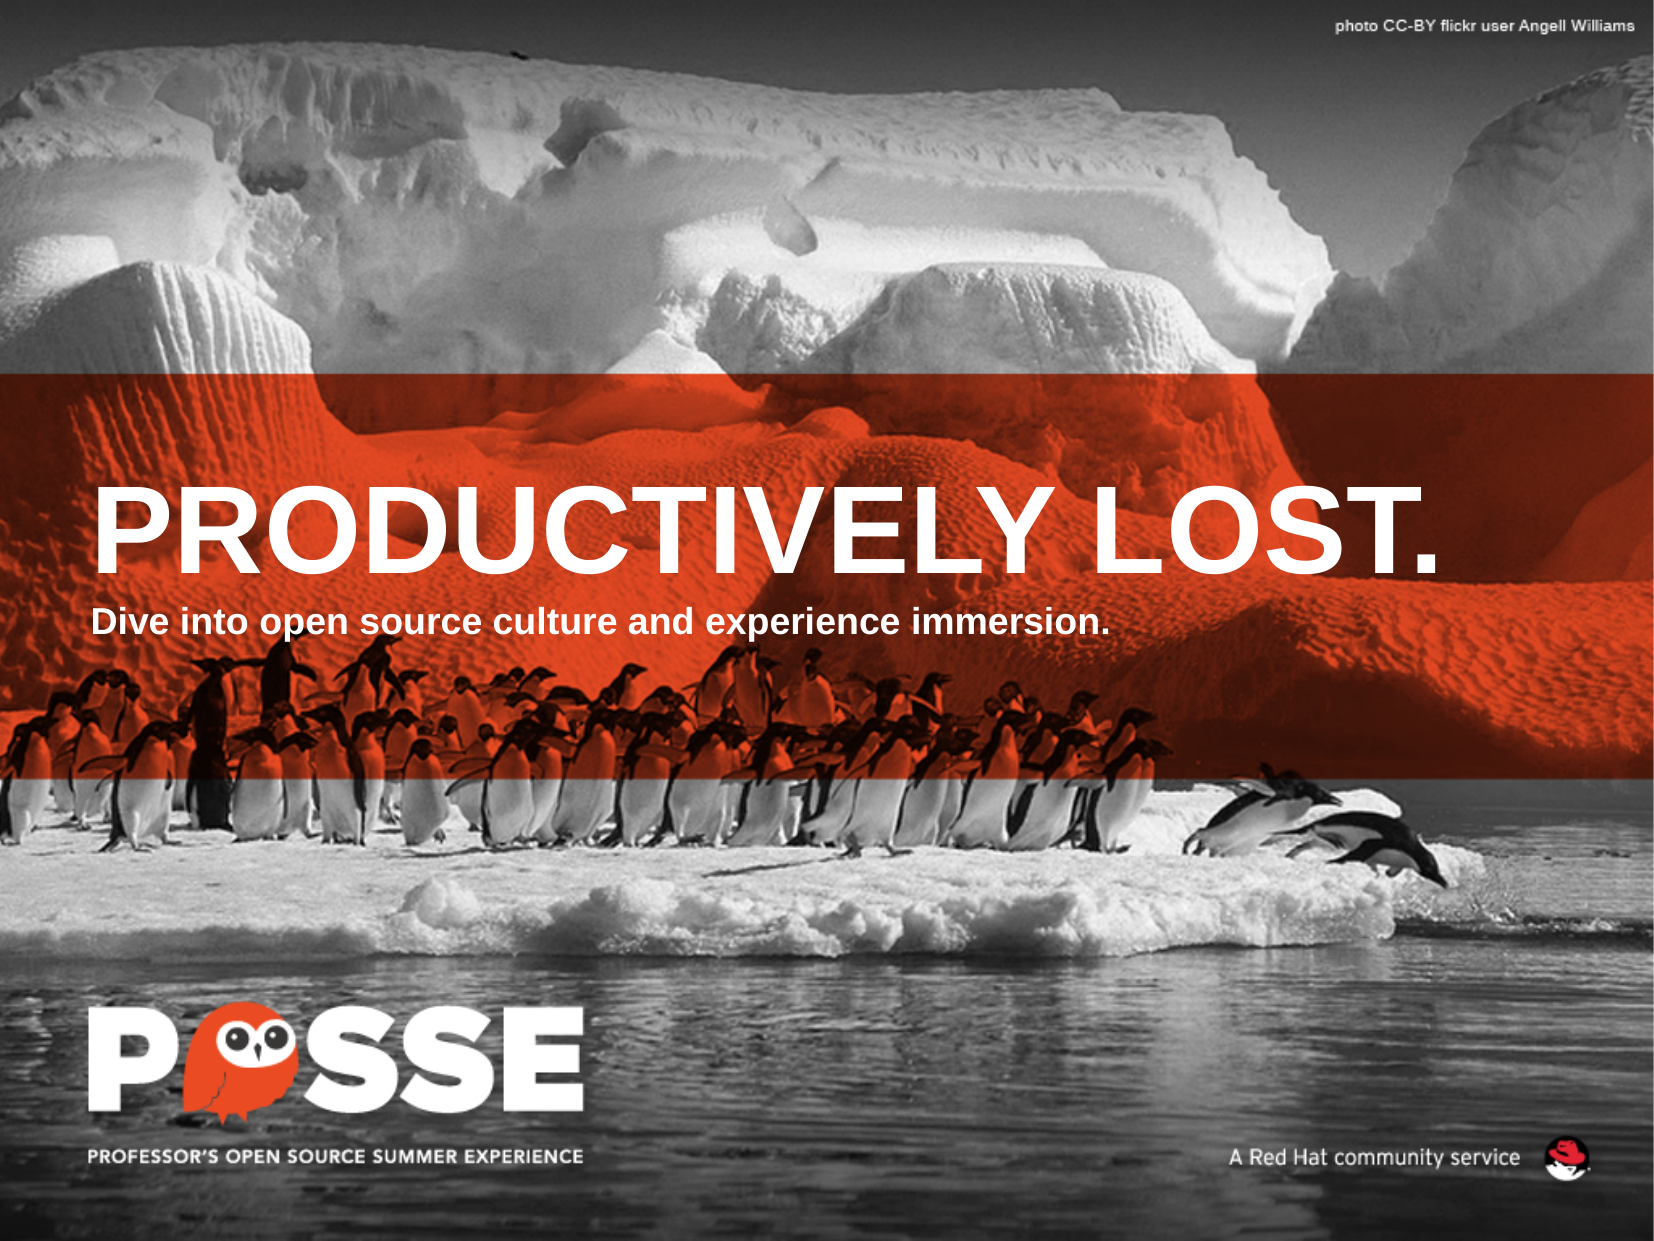

PRODUCTIVELY LOST.
Dive into open source culture and experience immersion.